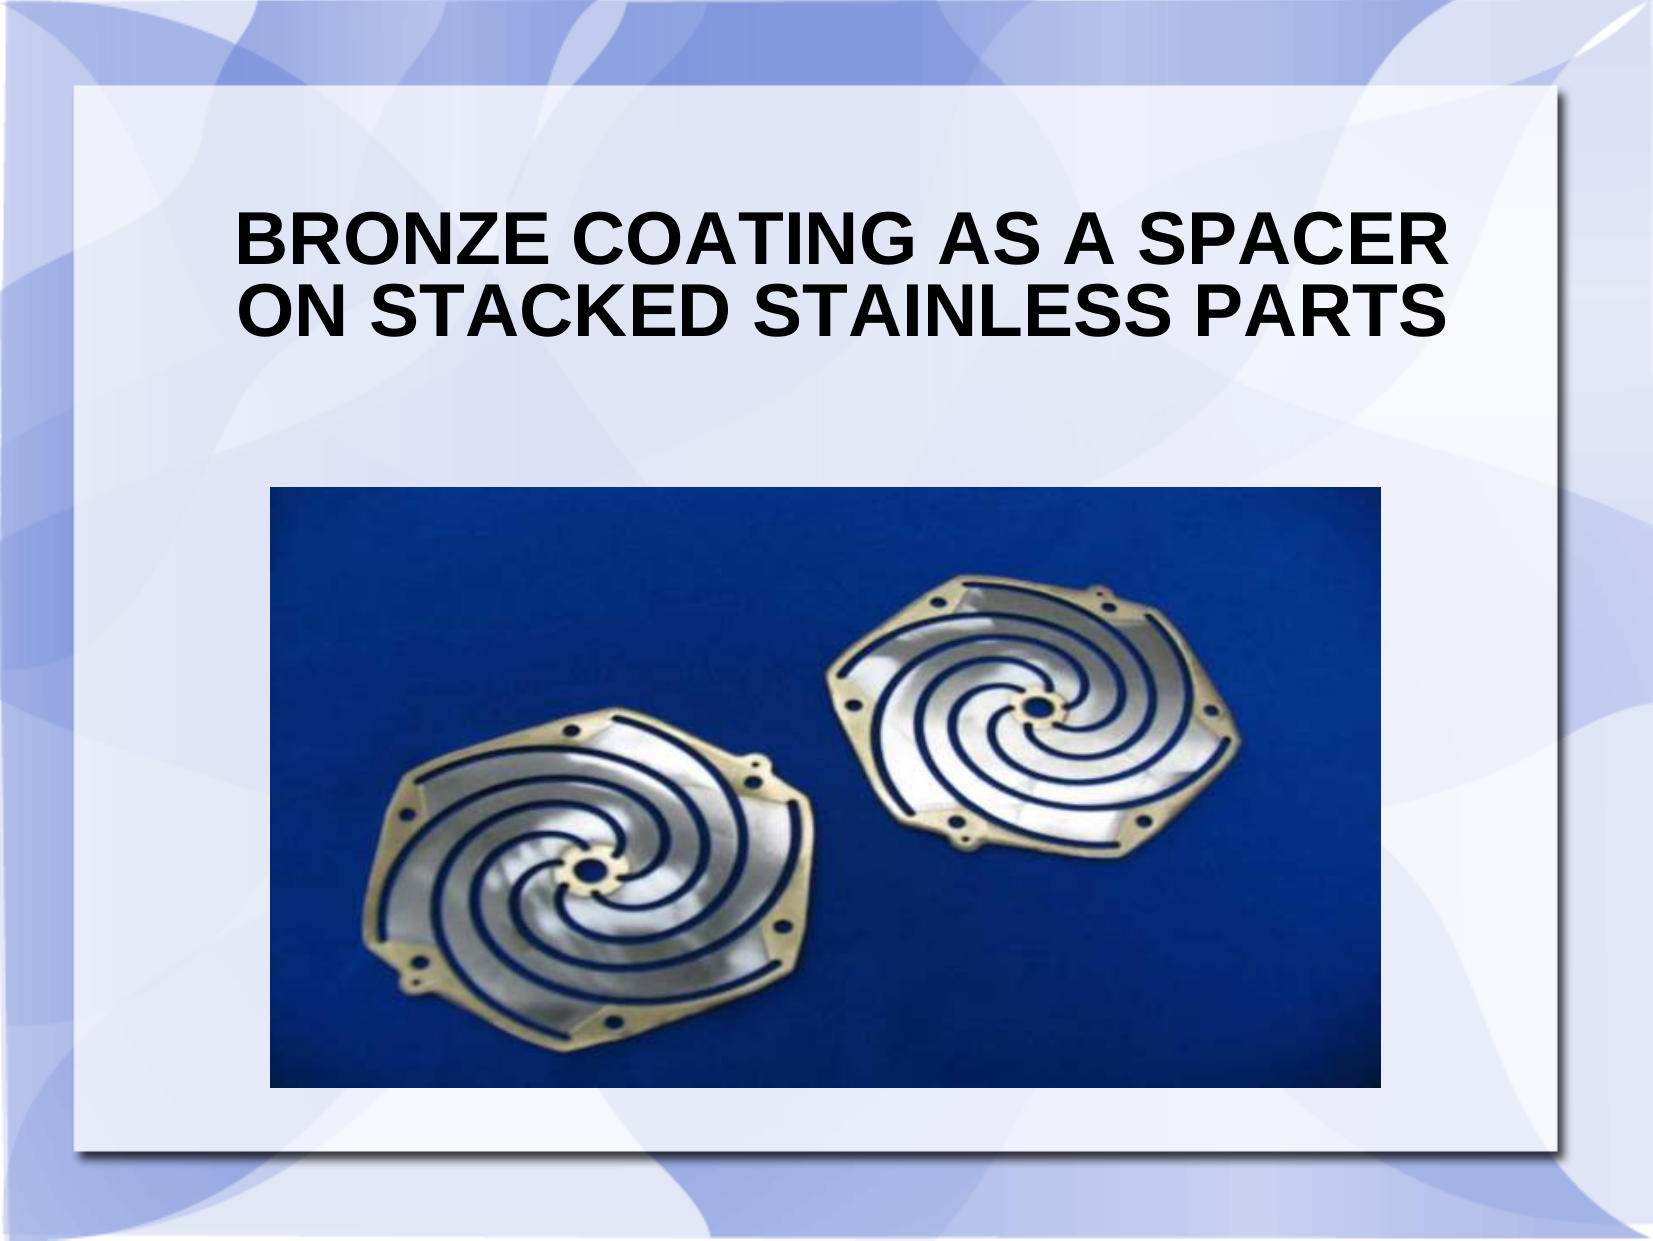

# BRONZE COATING AS A SPACER ON STACKED STAINLESS PARTS